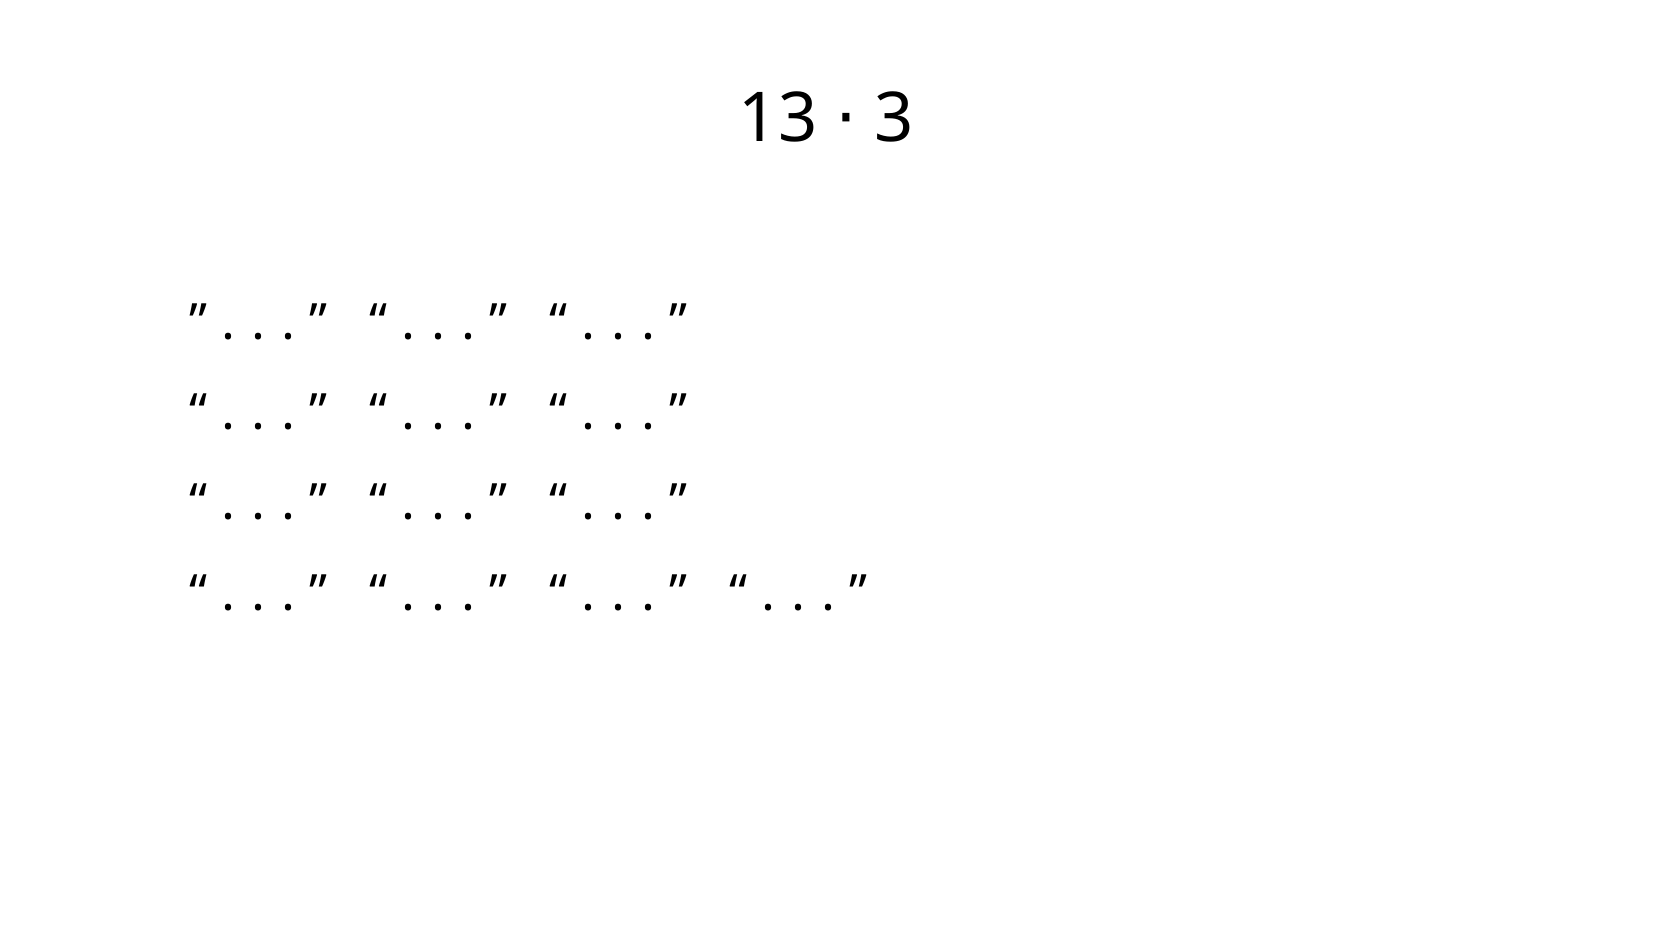

# 13 ⋅ 3
(”...” “...” “...”
 “...” “...” “...”
 “...” “...” “...”
 “...” “...” “...” “...”)